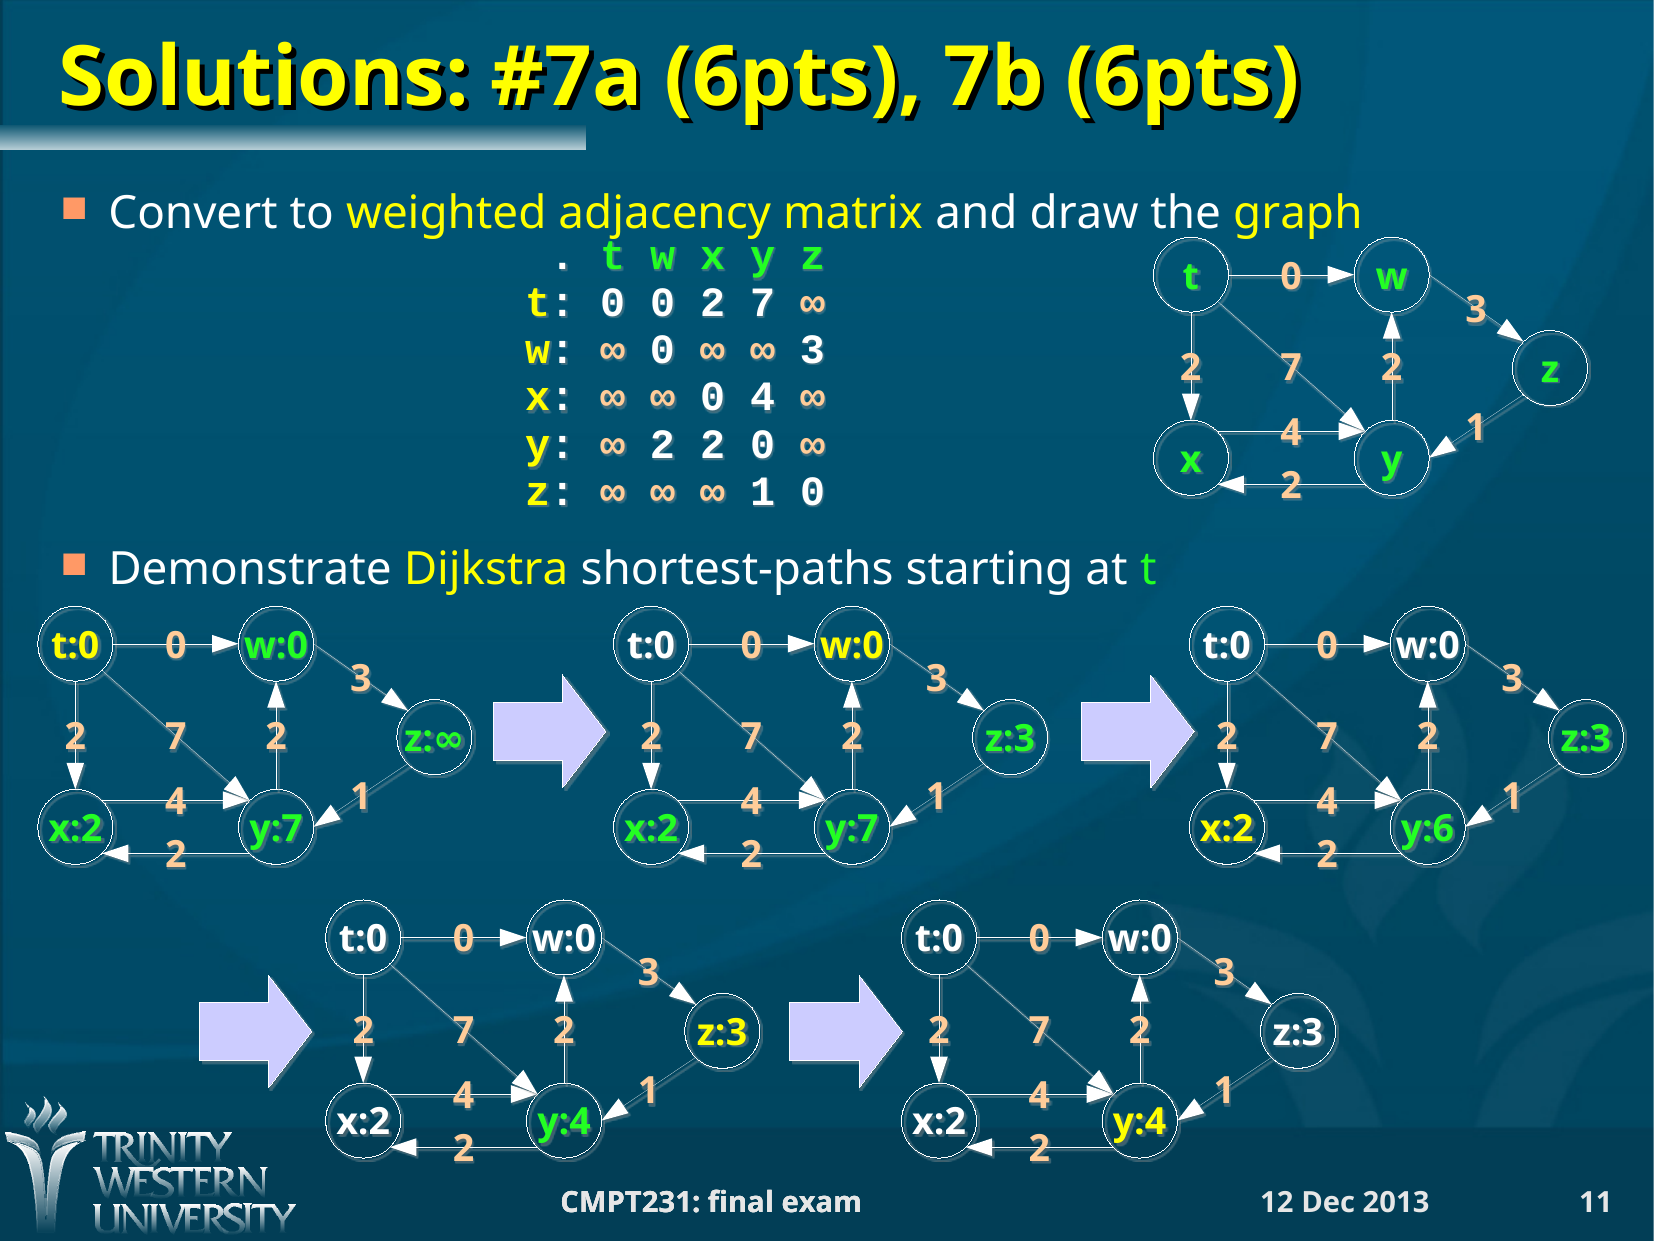

# Solutions: #7a (6pts), 7b (6pts)
Convert to weighted adjacency matrix and draw the graph
 . t w x y z
t: 0 0 2 7 ∞
w: ∞ 0 ∞ ∞ 3
x: ∞ ∞ 0 4 ∞
y: ∞ 2 2 0 ∞
z: ∞ ∞ ∞ 1 0
t
w
z
x
y
Demonstrate Dijkstra shortest-paths starting at t
t:0
w:0
z:∞
x:2
y:7
t:0
w:0
z:3
x:2
y:7
t:0
w:0
z:3
x:2
y:6
t:0
w:0
z:3
x:2
y:4
t:0
w:0
z:3
x:2
y:4
CMPT231: final exam
12 Dec 2013
11